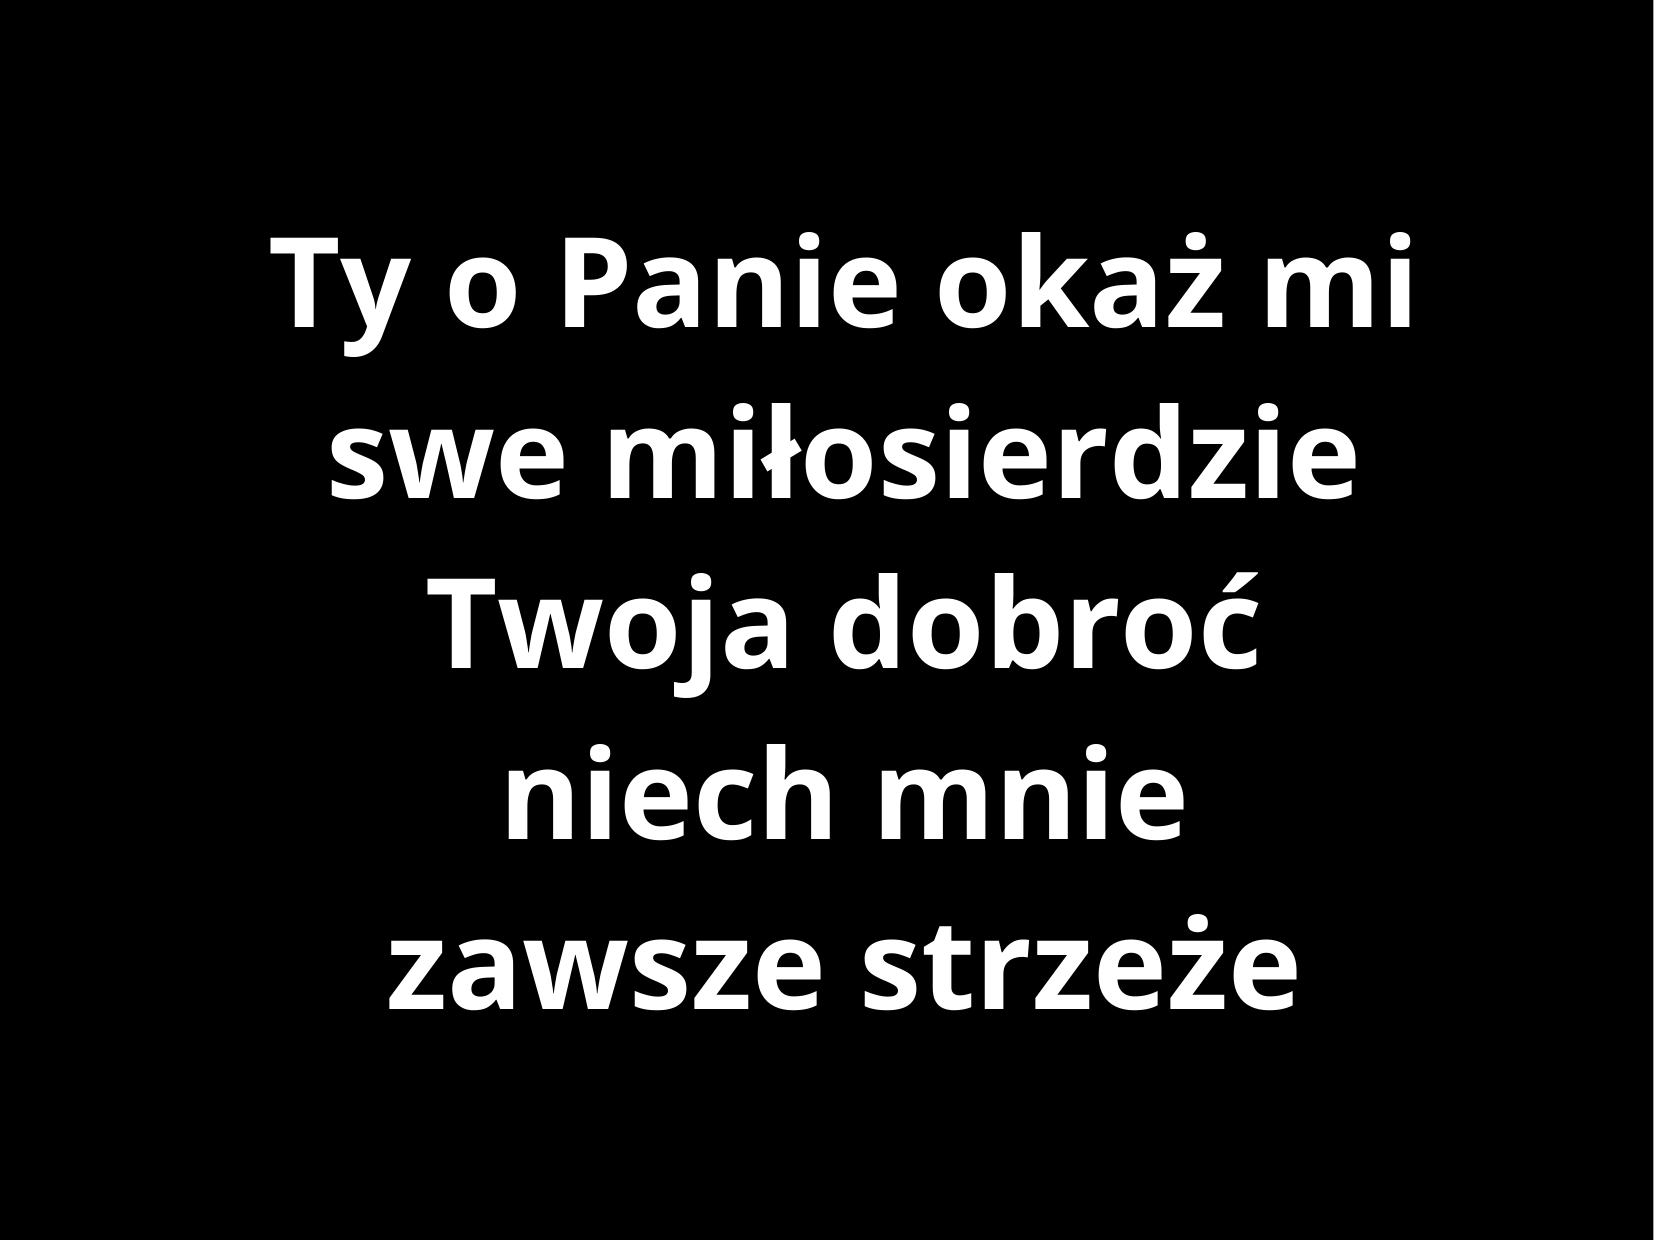

# Ty o Panie okaż mi
swe miłosierdzie
Twoja dobroć
niech mnie
zawsze strzeże